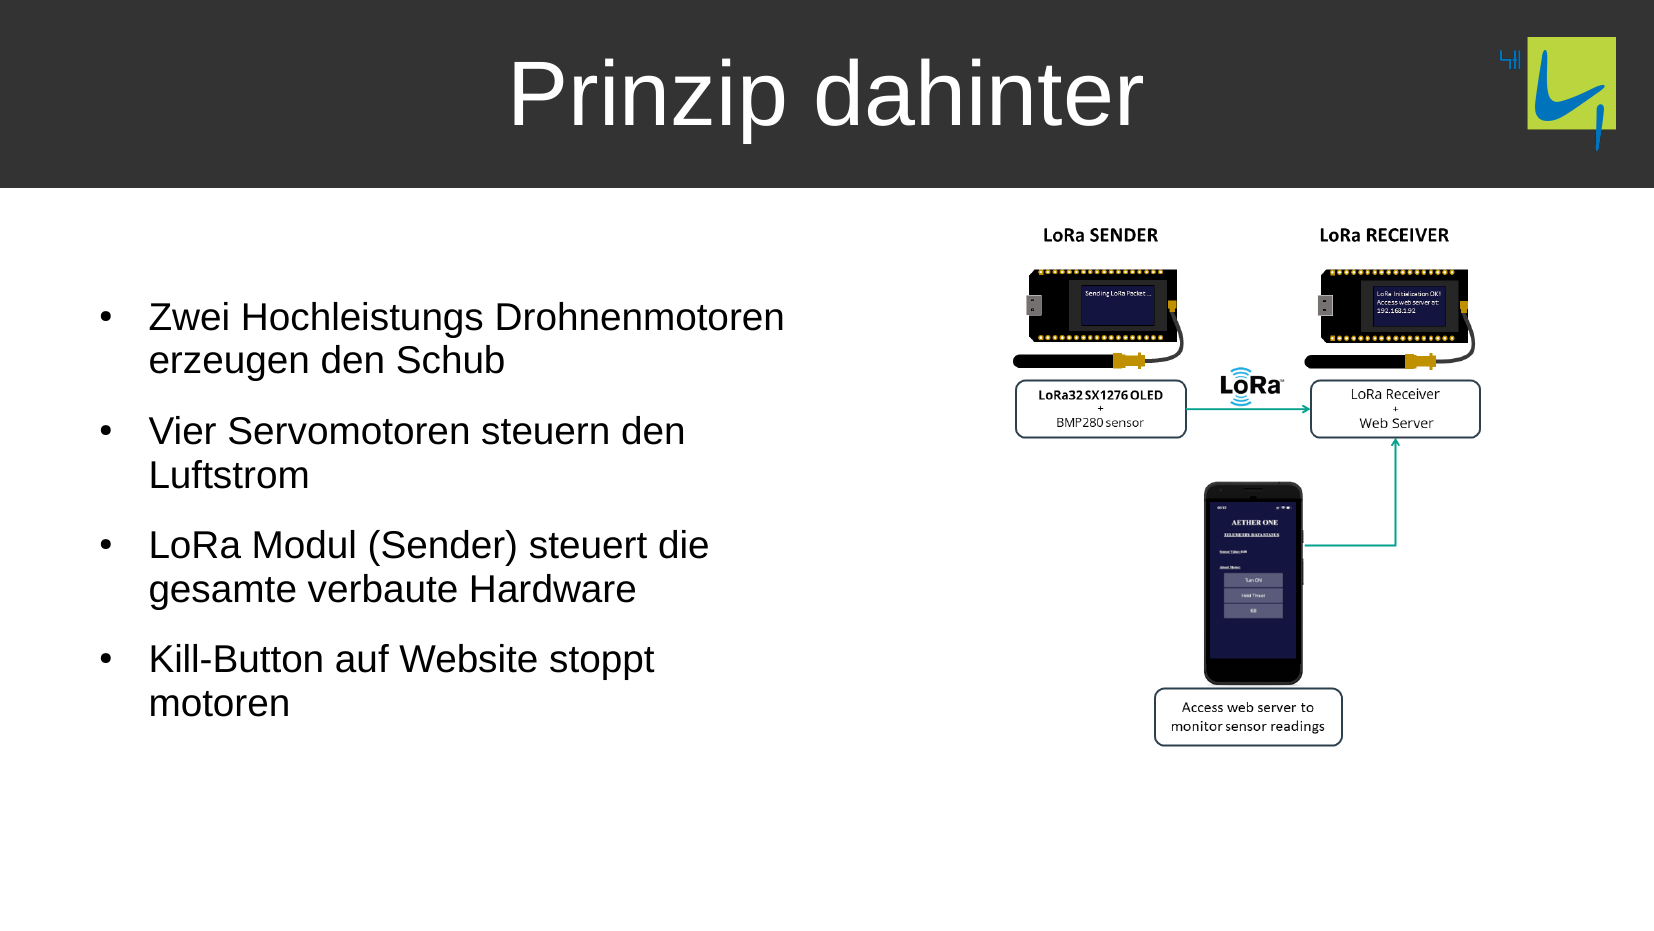

Prinzip dahinter
# Zwei Hochleistungs Drohnenmotoren erzeugen den Schub
Vier Servomotoren steuern den Luftstrom
LoRa Modul (Sender) steuert die gesamte verbaute Hardware
Kill-Button auf Website stoppt motoren